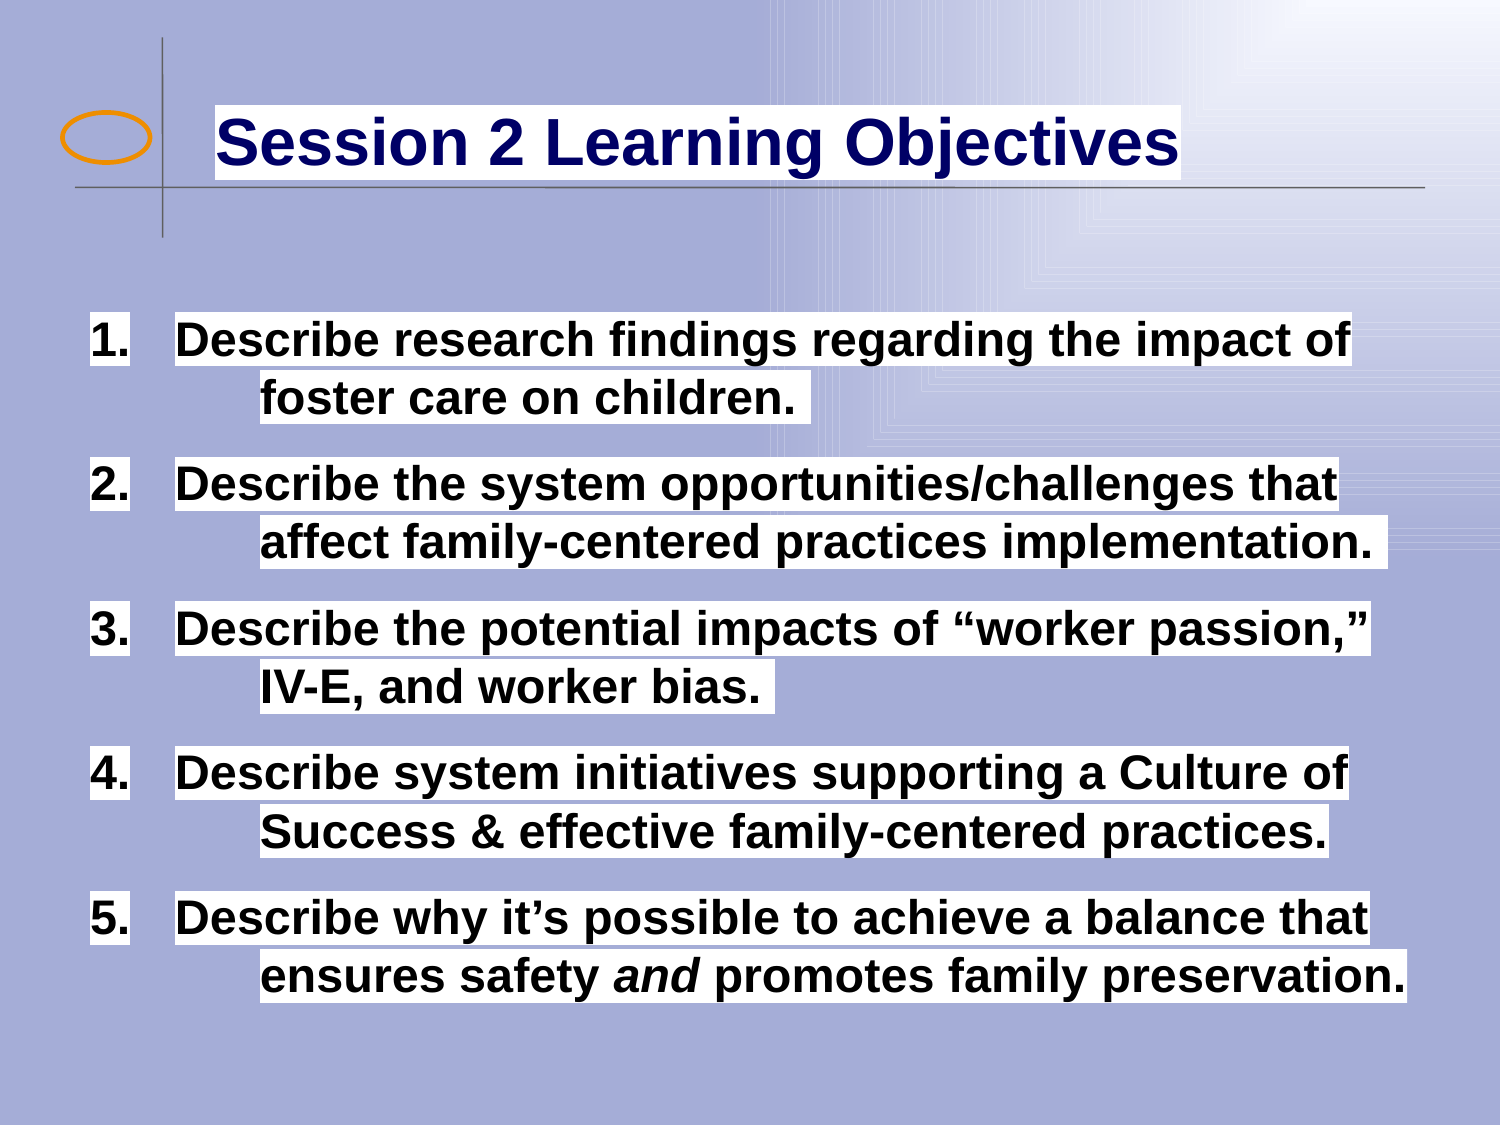

# Session 2 Learning Objectives
Describe research findings regarding the impact of foster care on children.
Describe the system opportunities/challenges that affect family-centered practices implementation.
Describe the potential impacts of “worker passion,” IV-E, and worker bias.
Describe system initiatives supporting a Culture of Success & effective family-centered practices.
Describe why it’s possible to achieve a balance that ensures safety and promotes family preservation.